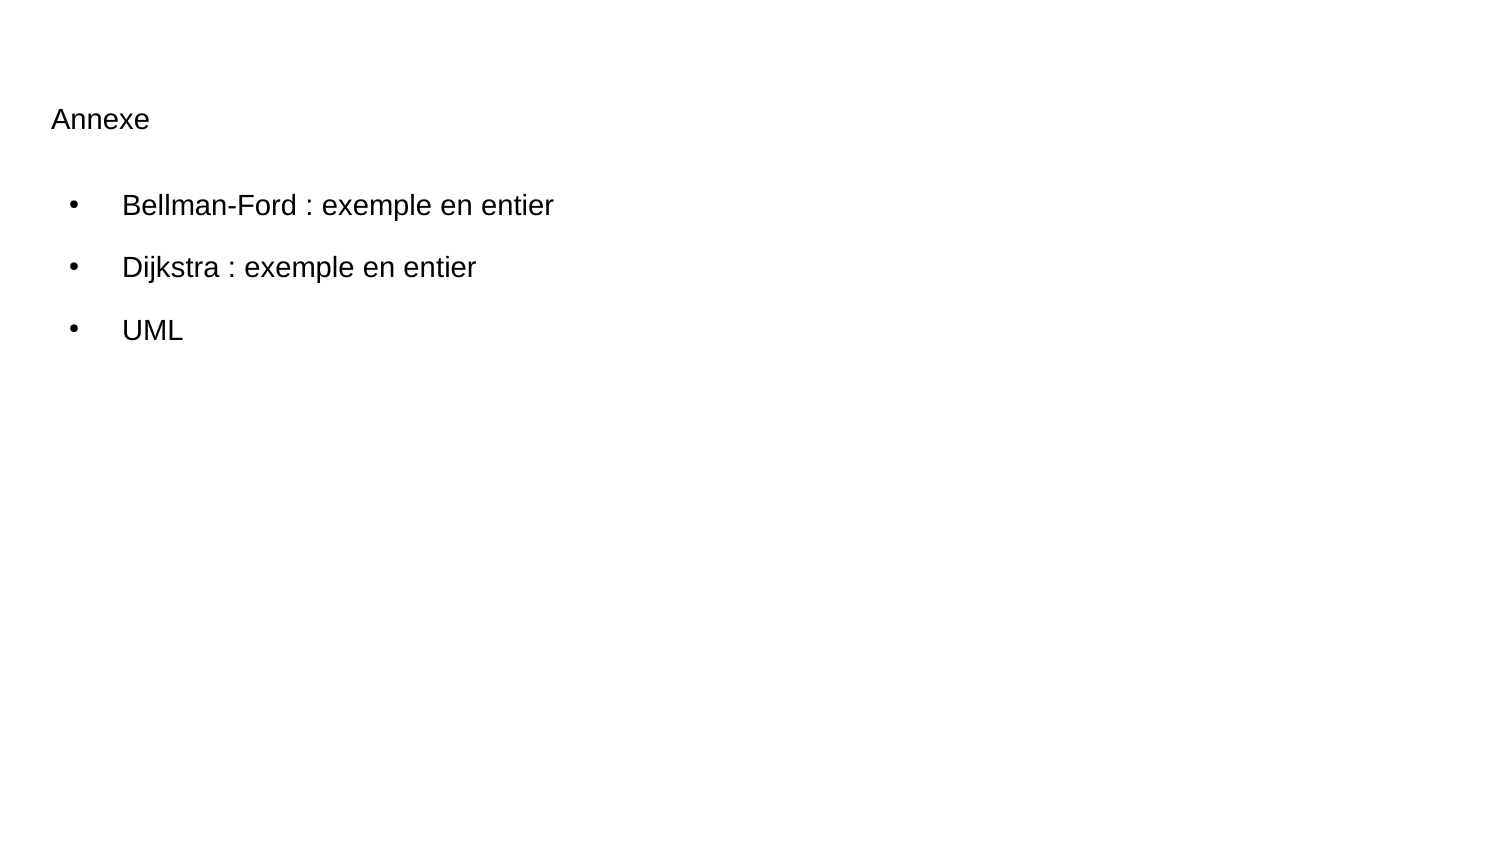

# Annexe
Bellman-Ford : exemple en entier
Dijkstra : exemple en entier
UML